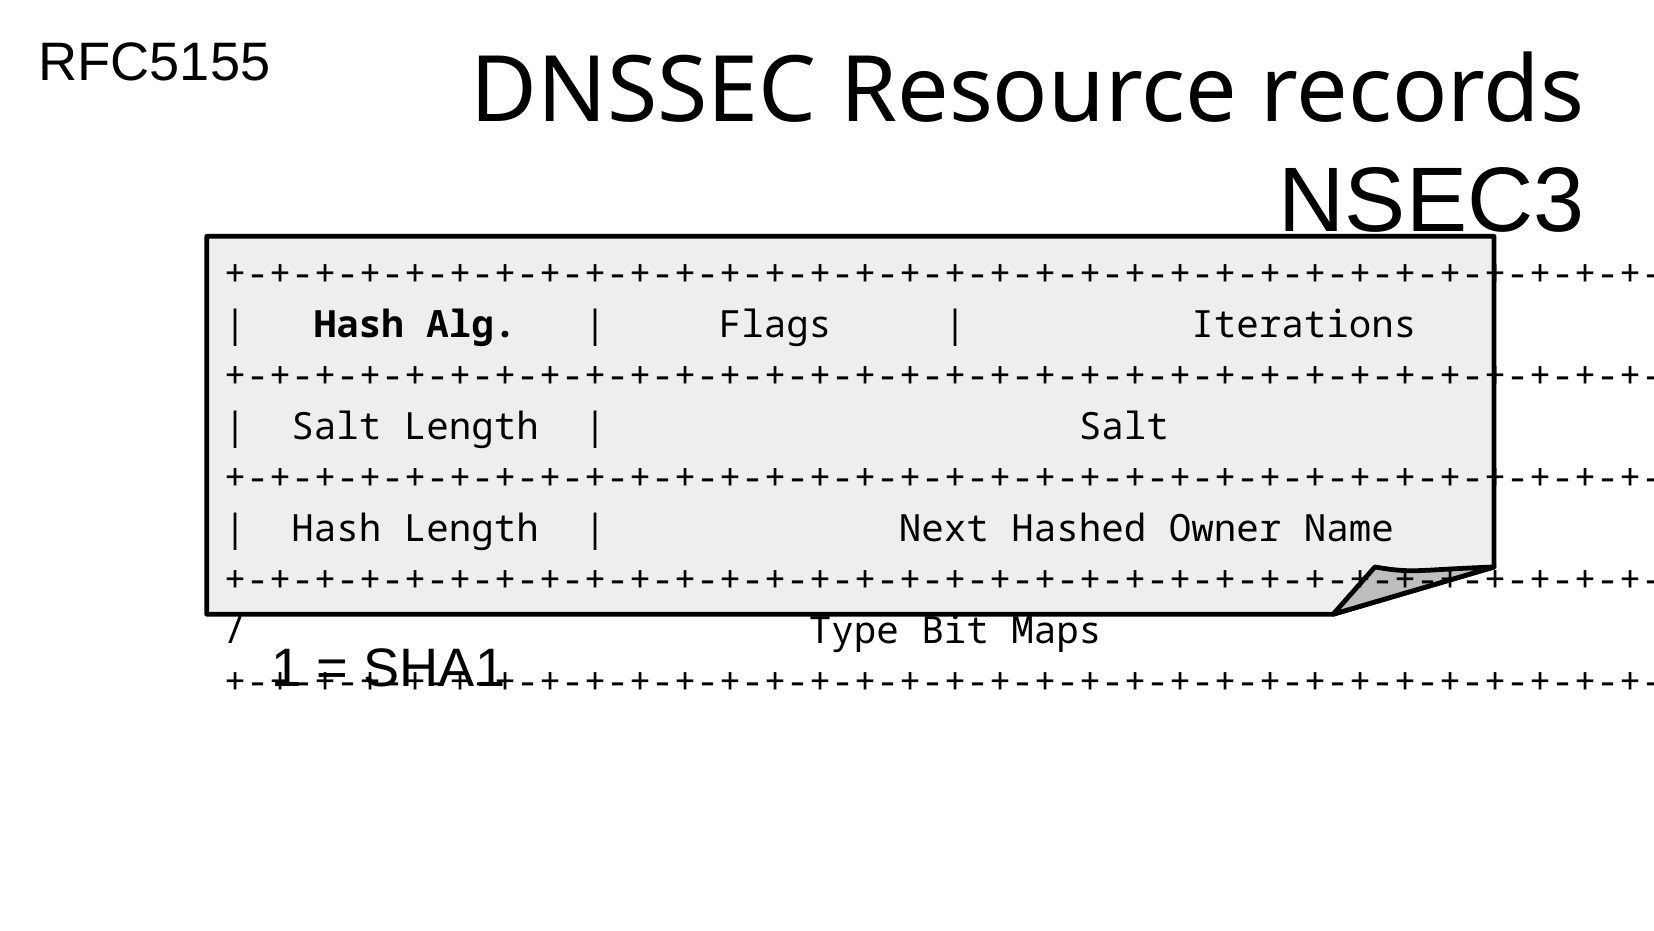

# DNSSEC Resource records NSEC3
RFC5155
+-+-+-+-+-+-+-+-+-+-+-+-+-+-+-+-+-+-+-+-+-+-+-+-+-+-+-+-+-+-+-+-+
| Hash Alg. | Flags | Iterations |
+-+-+-+-+-+-+-+-+-+-+-+-+-+-+-+-+-+-+-+-+-+-+-+-+-+-+-+-+-+-+-+-+
| Salt Length | Salt /
+-+-+-+-+-+-+-+-+-+-+-+-+-+-+-+-+-+-+-+-+-+-+-+-+-+-+-+-+-+-+-+-+
| Hash Length | Next Hashed Owner Name /
+-+-+-+-+-+-+-+-+-+-+-+-+-+-+-+-+-+-+-+-+-+-+-+-+-+-+-+-+-+-+-+-+
/ Type Bit Maps /
+-+-+-+-+-+-+-+-+-+-+-+-+-+-+-+-+-+-+-+-+-+-+-+-+-+-+-+-+-+-+-+-+
1 = SHA1